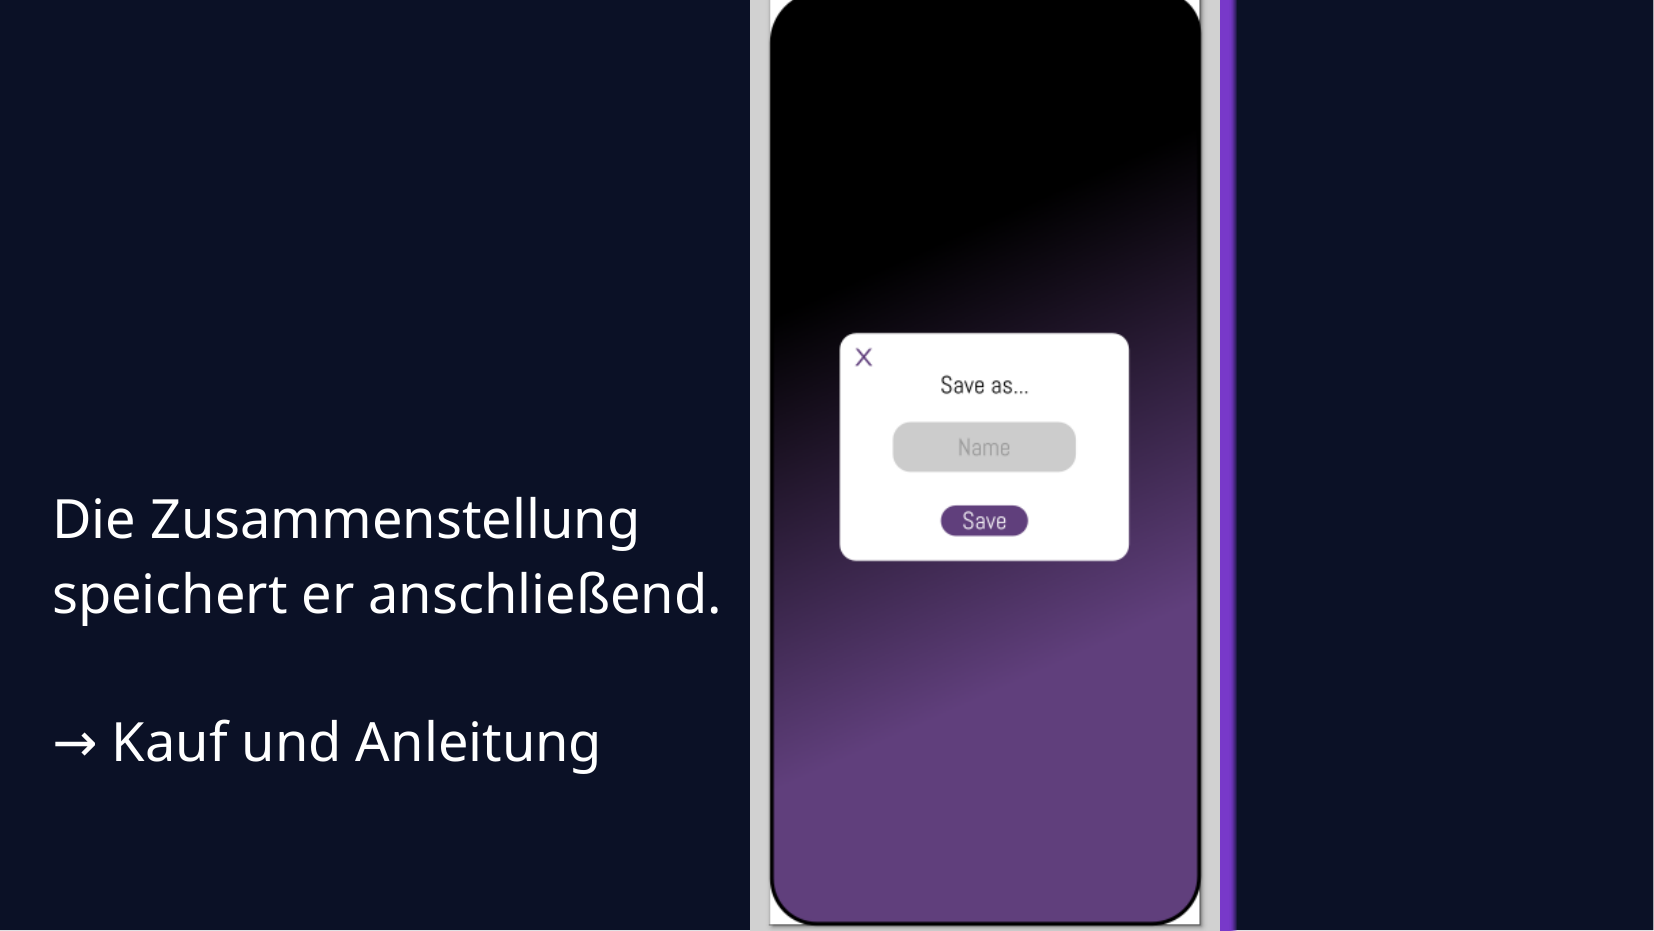

Die Zusammenstellung speichert er anschließend.
→ Kauf und Anleitung